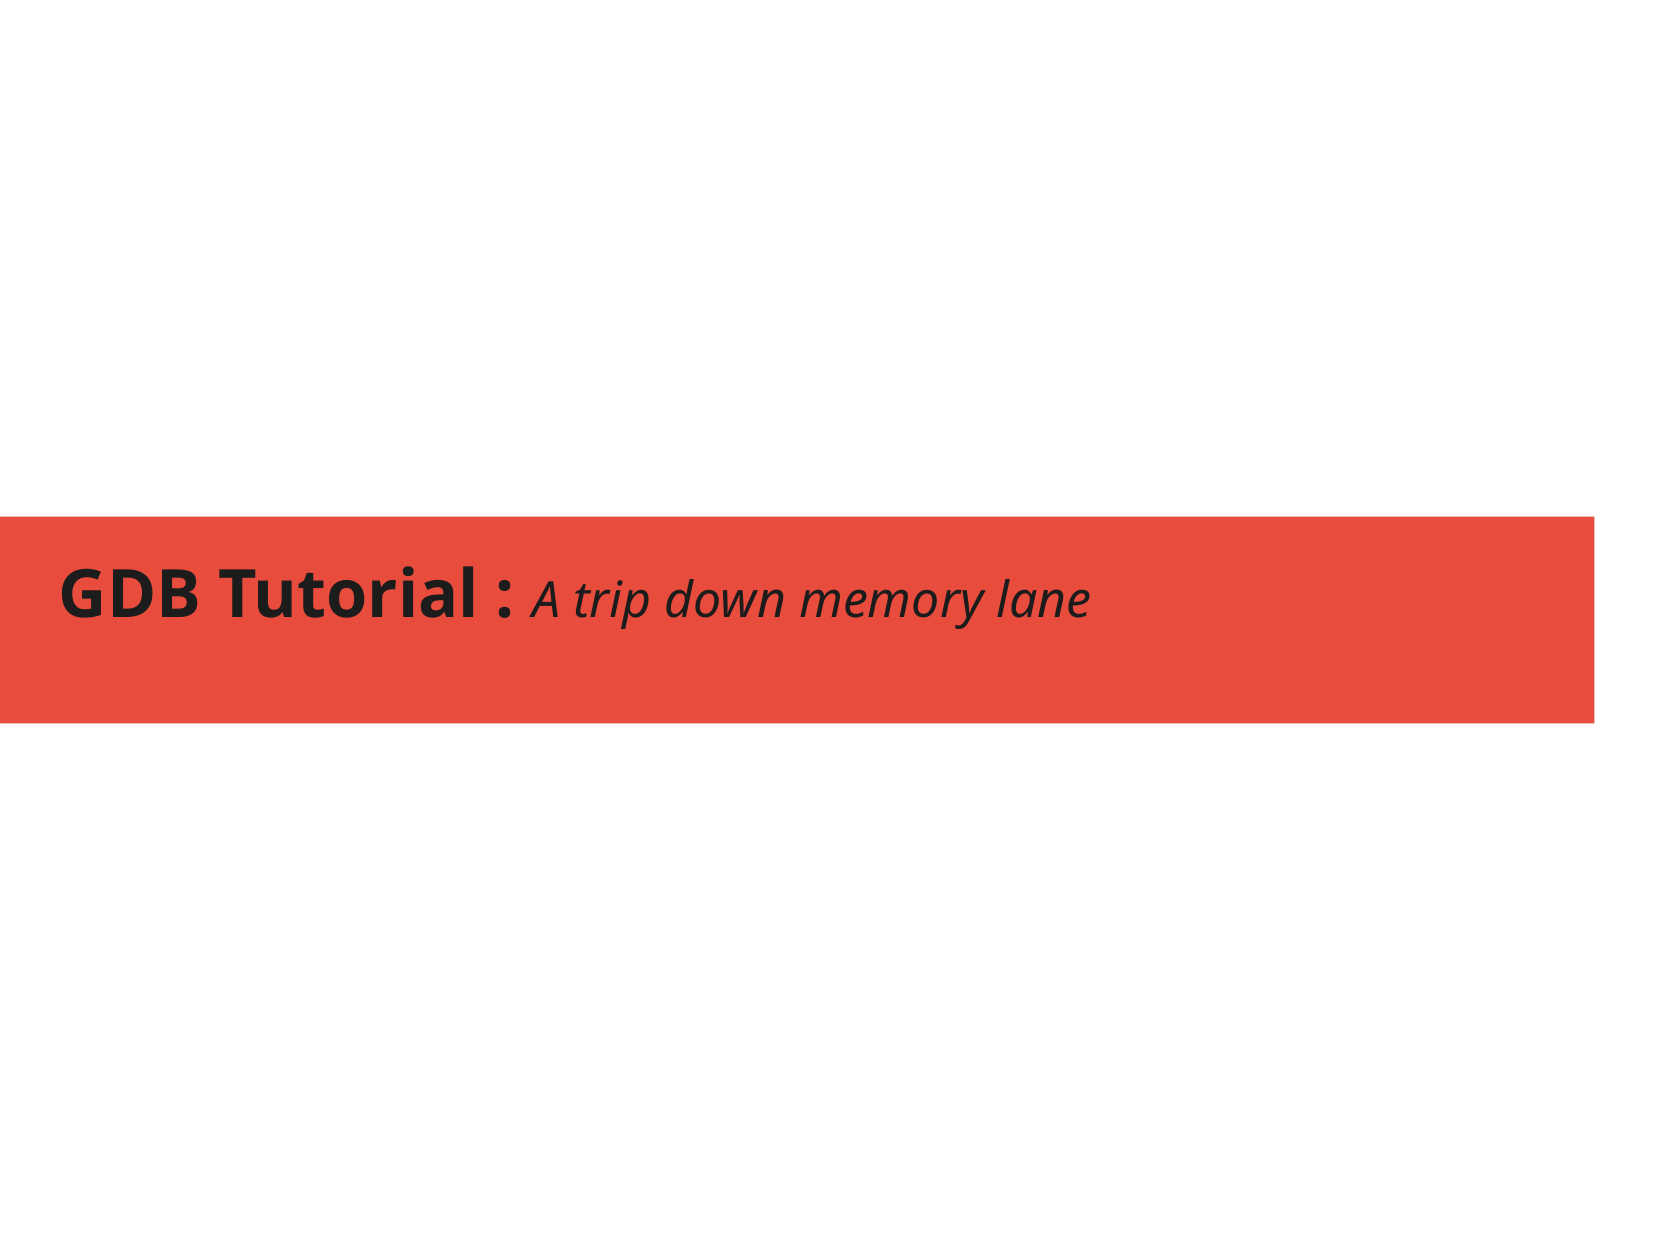

# GDB Tutorial : A trip down memory lane